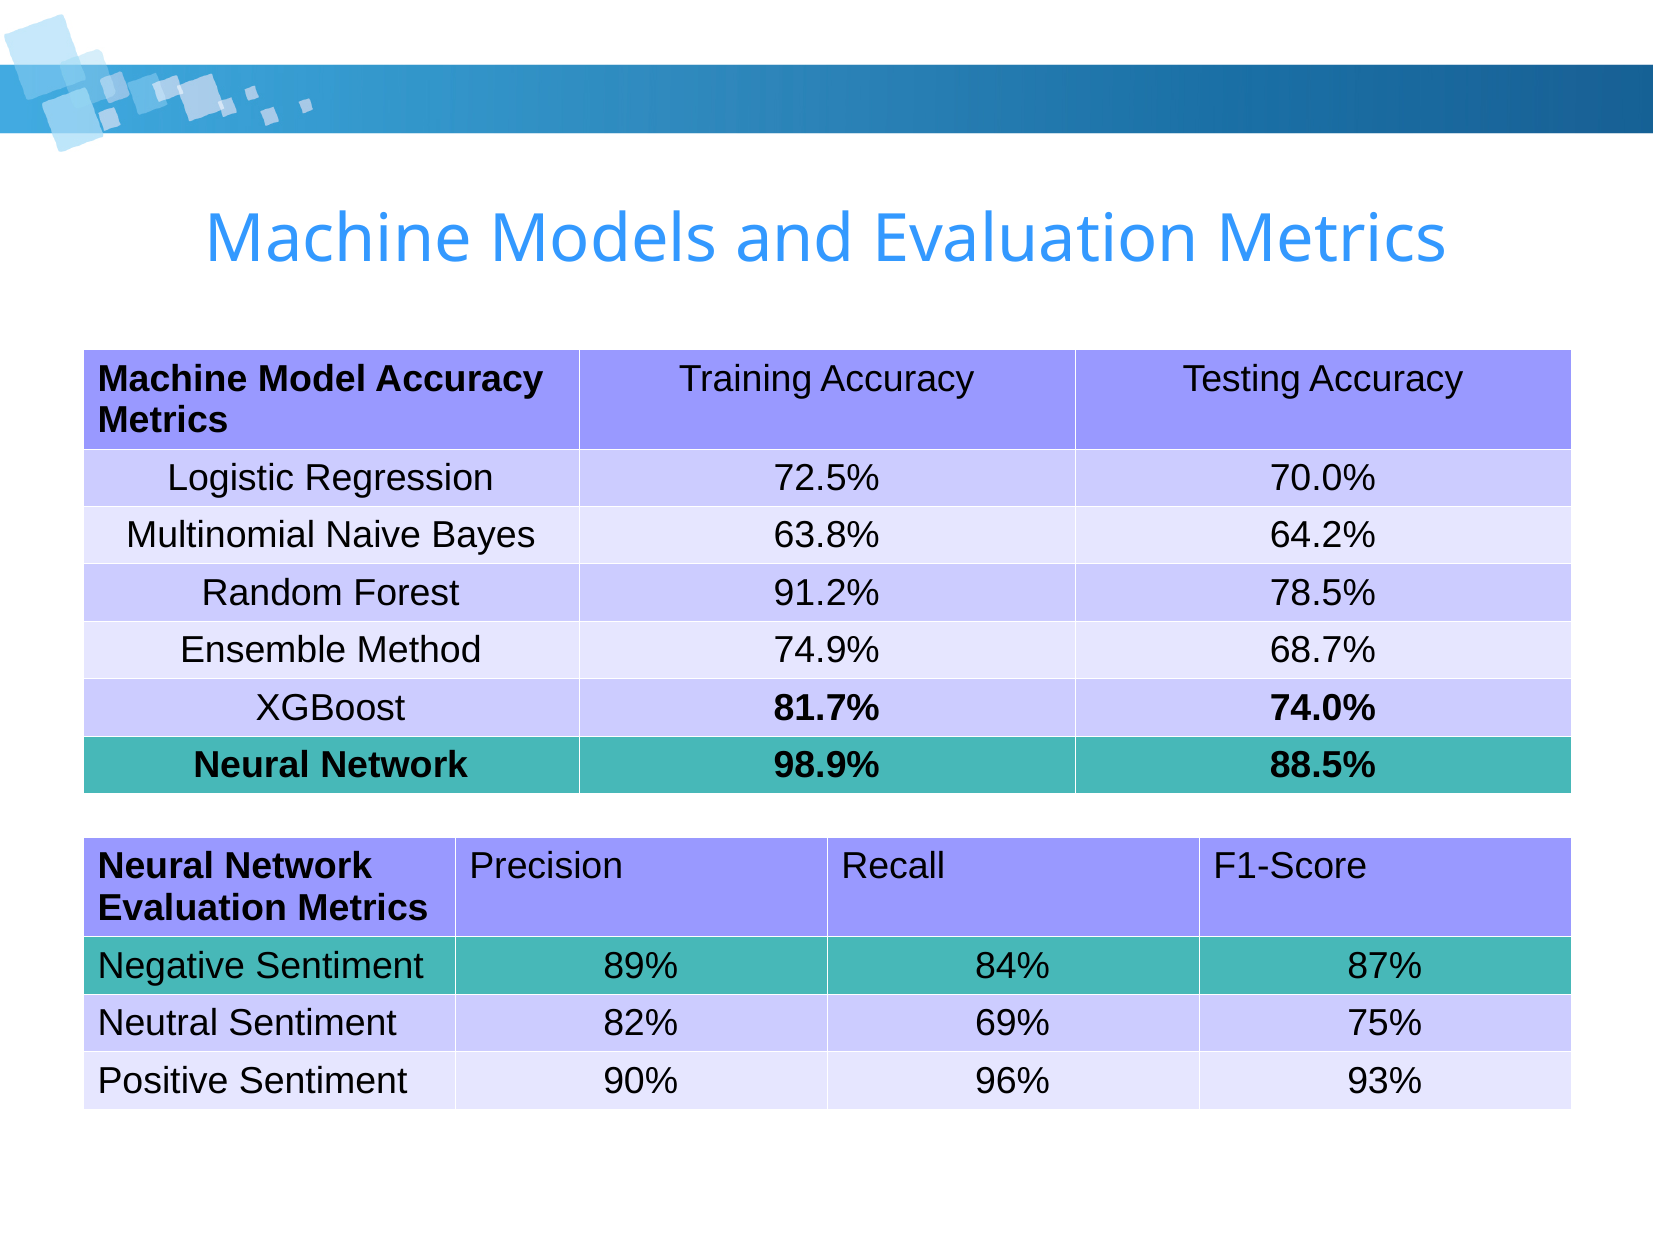

# Machine Models and Evaluation Metrics
| Machine Model Accuracy Metrics | Training Accuracy | Testing Accuracy |
| --- | --- | --- |
| Logistic Regression | 72.5% | 70.0% |
| Multinomial Naive Bayes | 63.8% | 64.2% |
| Random Forest | 91.2% | 78.5% |
| Ensemble Method | 74.9% | 68.7% |
| XGBoost | 81.7% | 74.0% |
| Neural Network | 98.9% | 88.5% |
| Neural Network Evaluation Metrics | Precision | Recall | F1-Score |
| --- | --- | --- | --- |
| Negative Sentiment | 89% | 84% | 87% |
| Neutral Sentiment | 82% | 69% | 75% |
| Positive Sentiment | 90% | 96% | 93% |